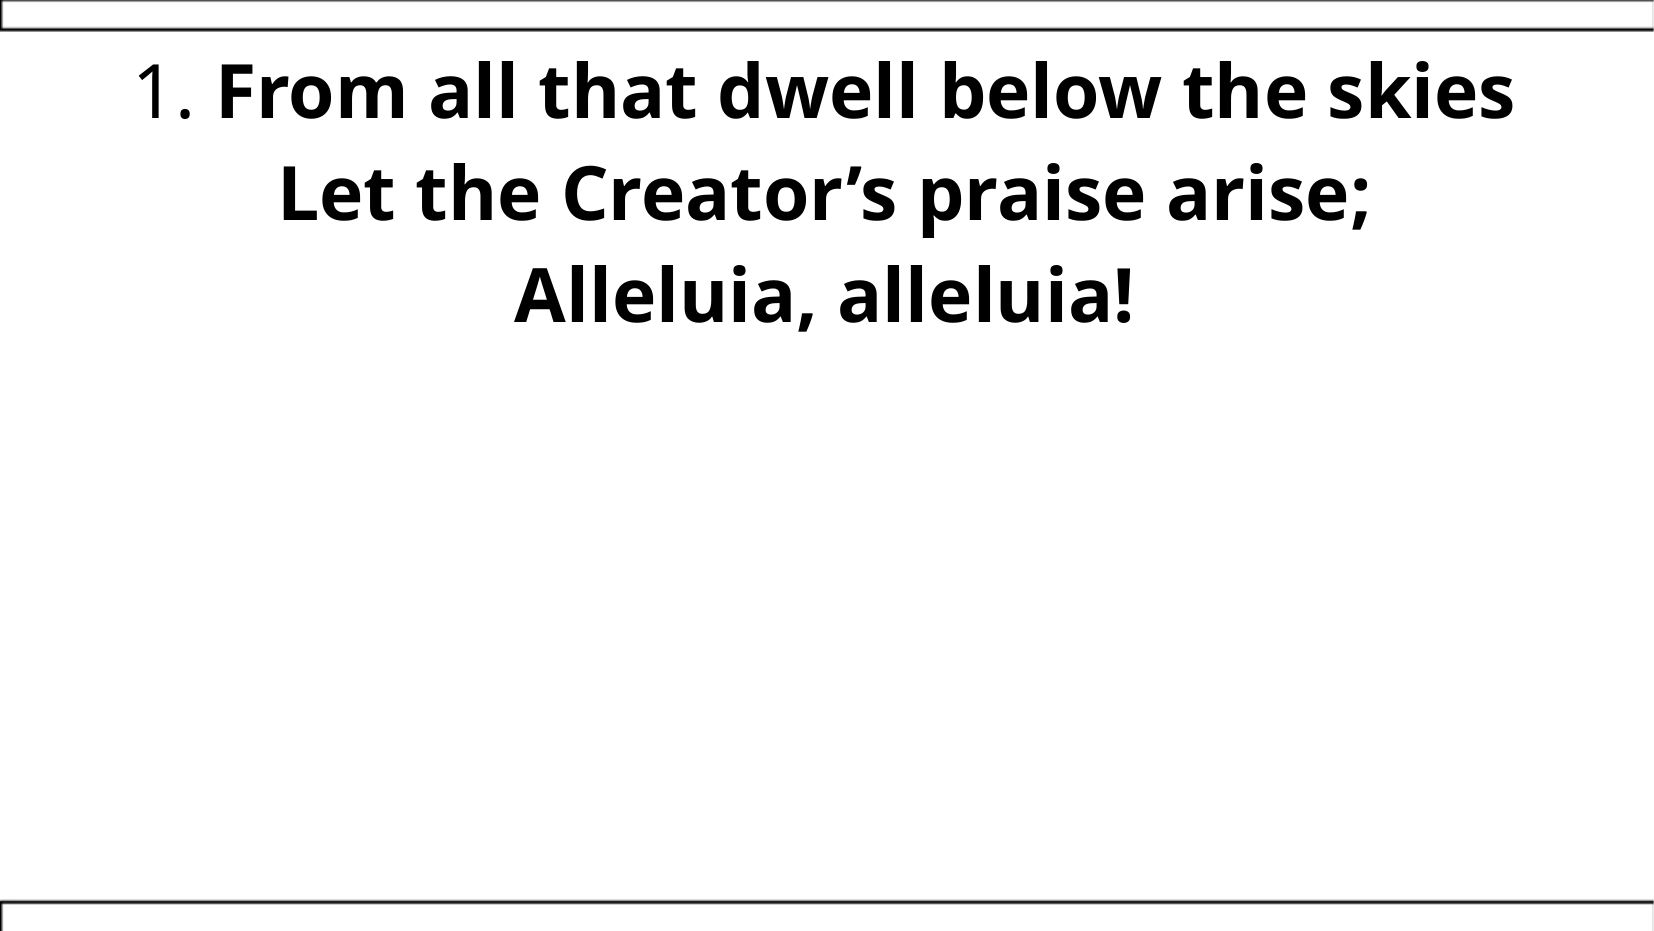

1. From all that dwell below the skies
Let the Creator’s praise arise;
Alleluia, alleluia!